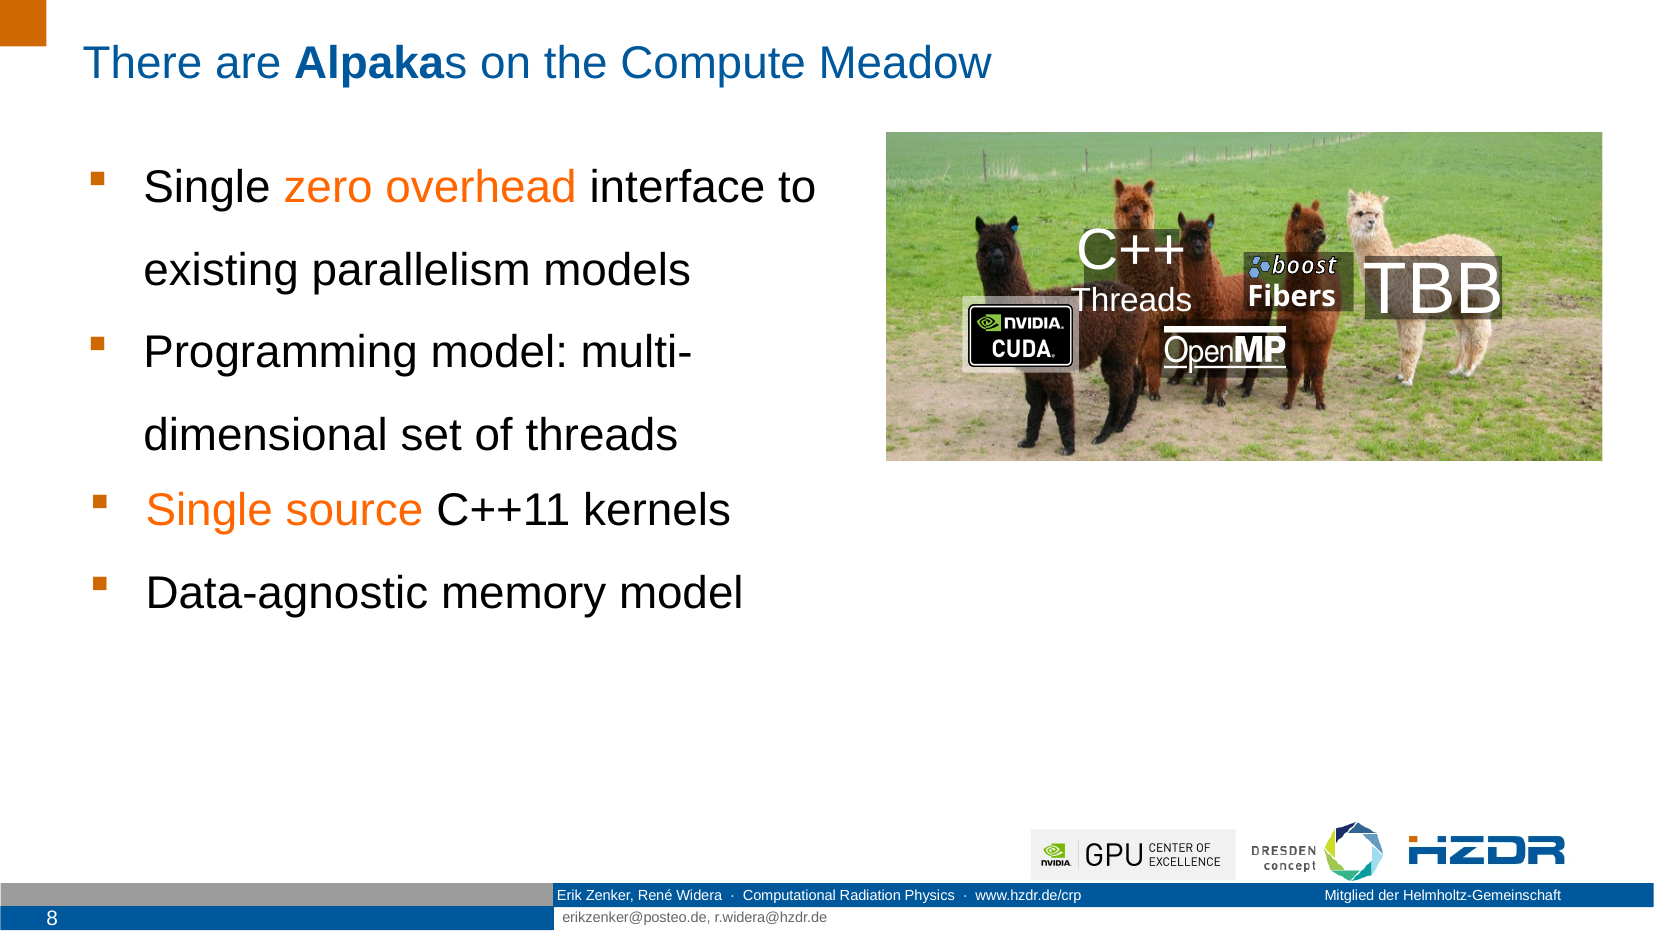

# There are Alpakas on the Compute Meadow
Single zero overhead interface to existing parallelism models
Programming model: multi-dimensional set of threads
C++
Threads
TBB
Single source C++11 kernels
Data-agnostic memory model